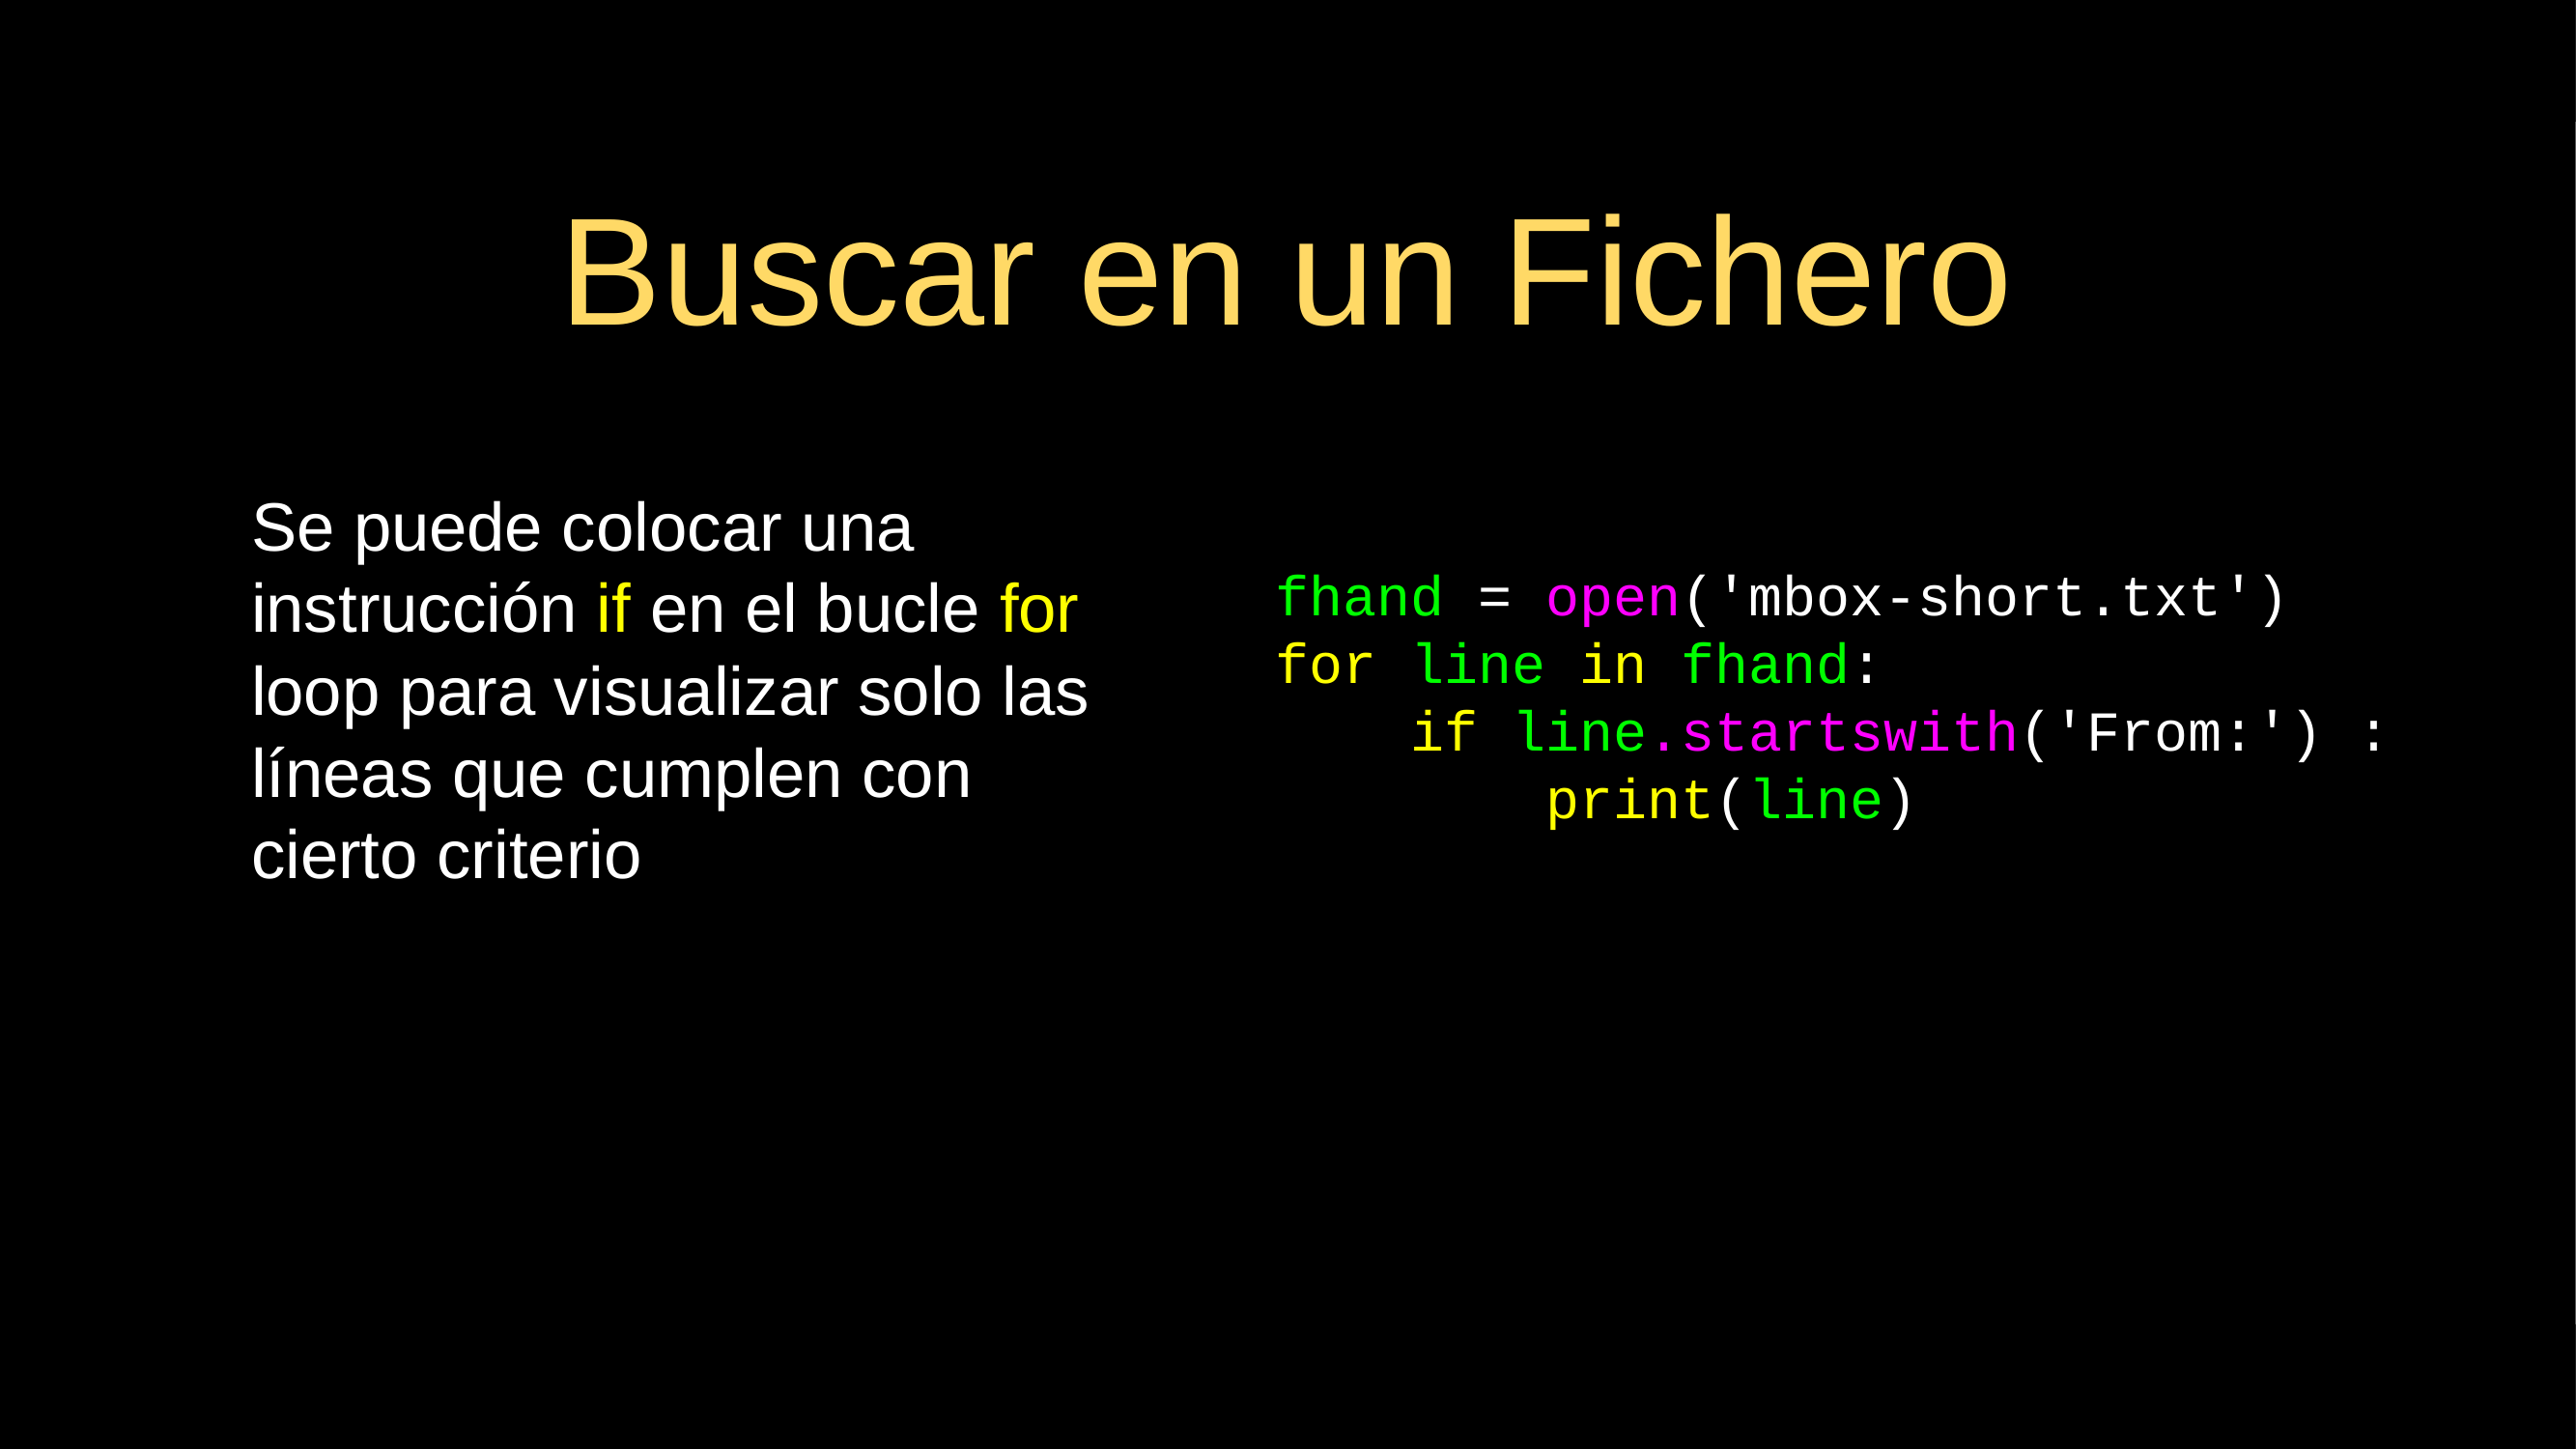

# Buscar en un Fichero
Se puede colocar una instrucción if en el bucle for loop para visualizar solo las líneas que cumplen con cierto criterio
fhand = open('mbox-short.txt')
for line in fhand:
 if line.startswith('From:') :
 print(line)